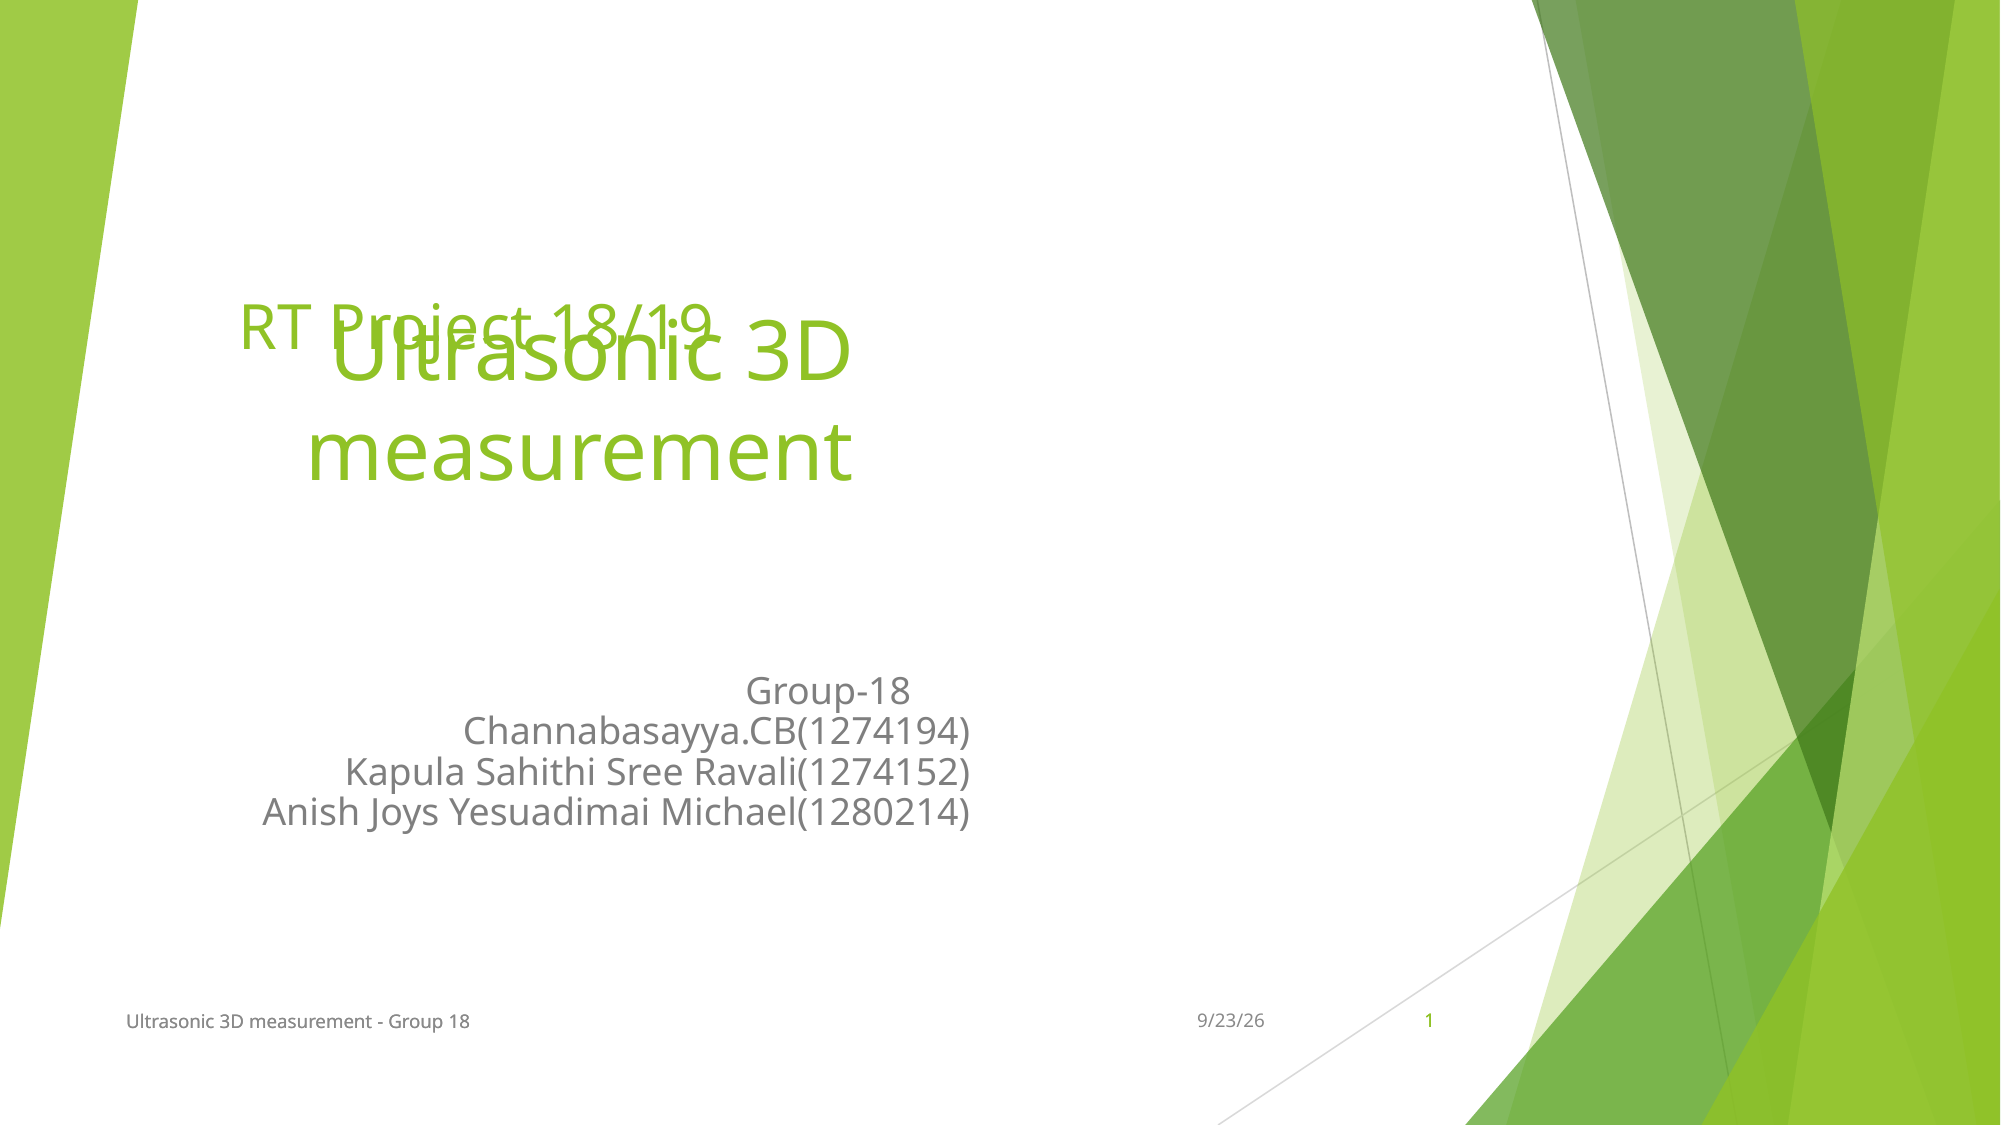

# RT Project 18/19
Ultrasonic 3D measurement
Group-18
Channabasayya.CB(1274194)
Kapula Sahithi Sree Ravali(1274152)
Anish Joys Yesuadimai Michael(1280214)
Ultrasonic 3D measurement - Group 18
Ultrasonic 3D measurement - Group 18